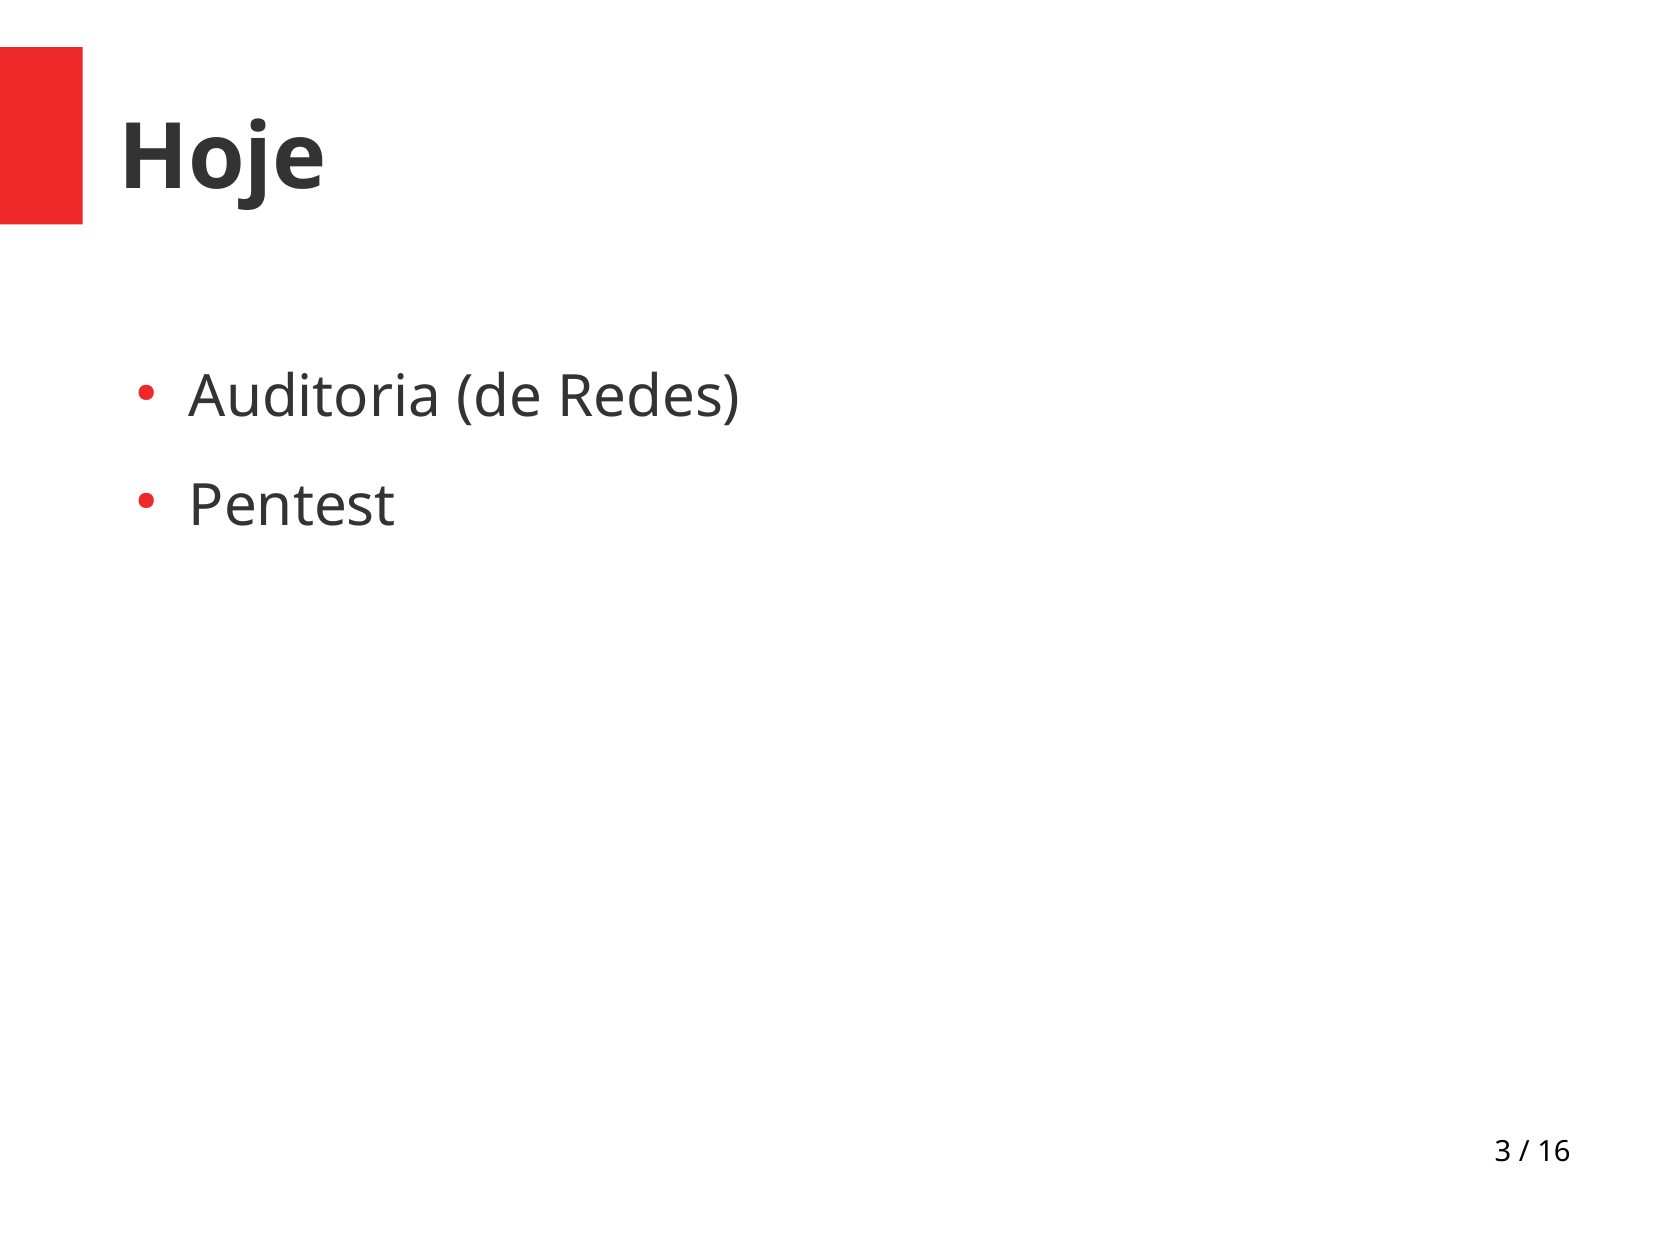

# Hoje
Auditoria (de Redes)
Pentest
3